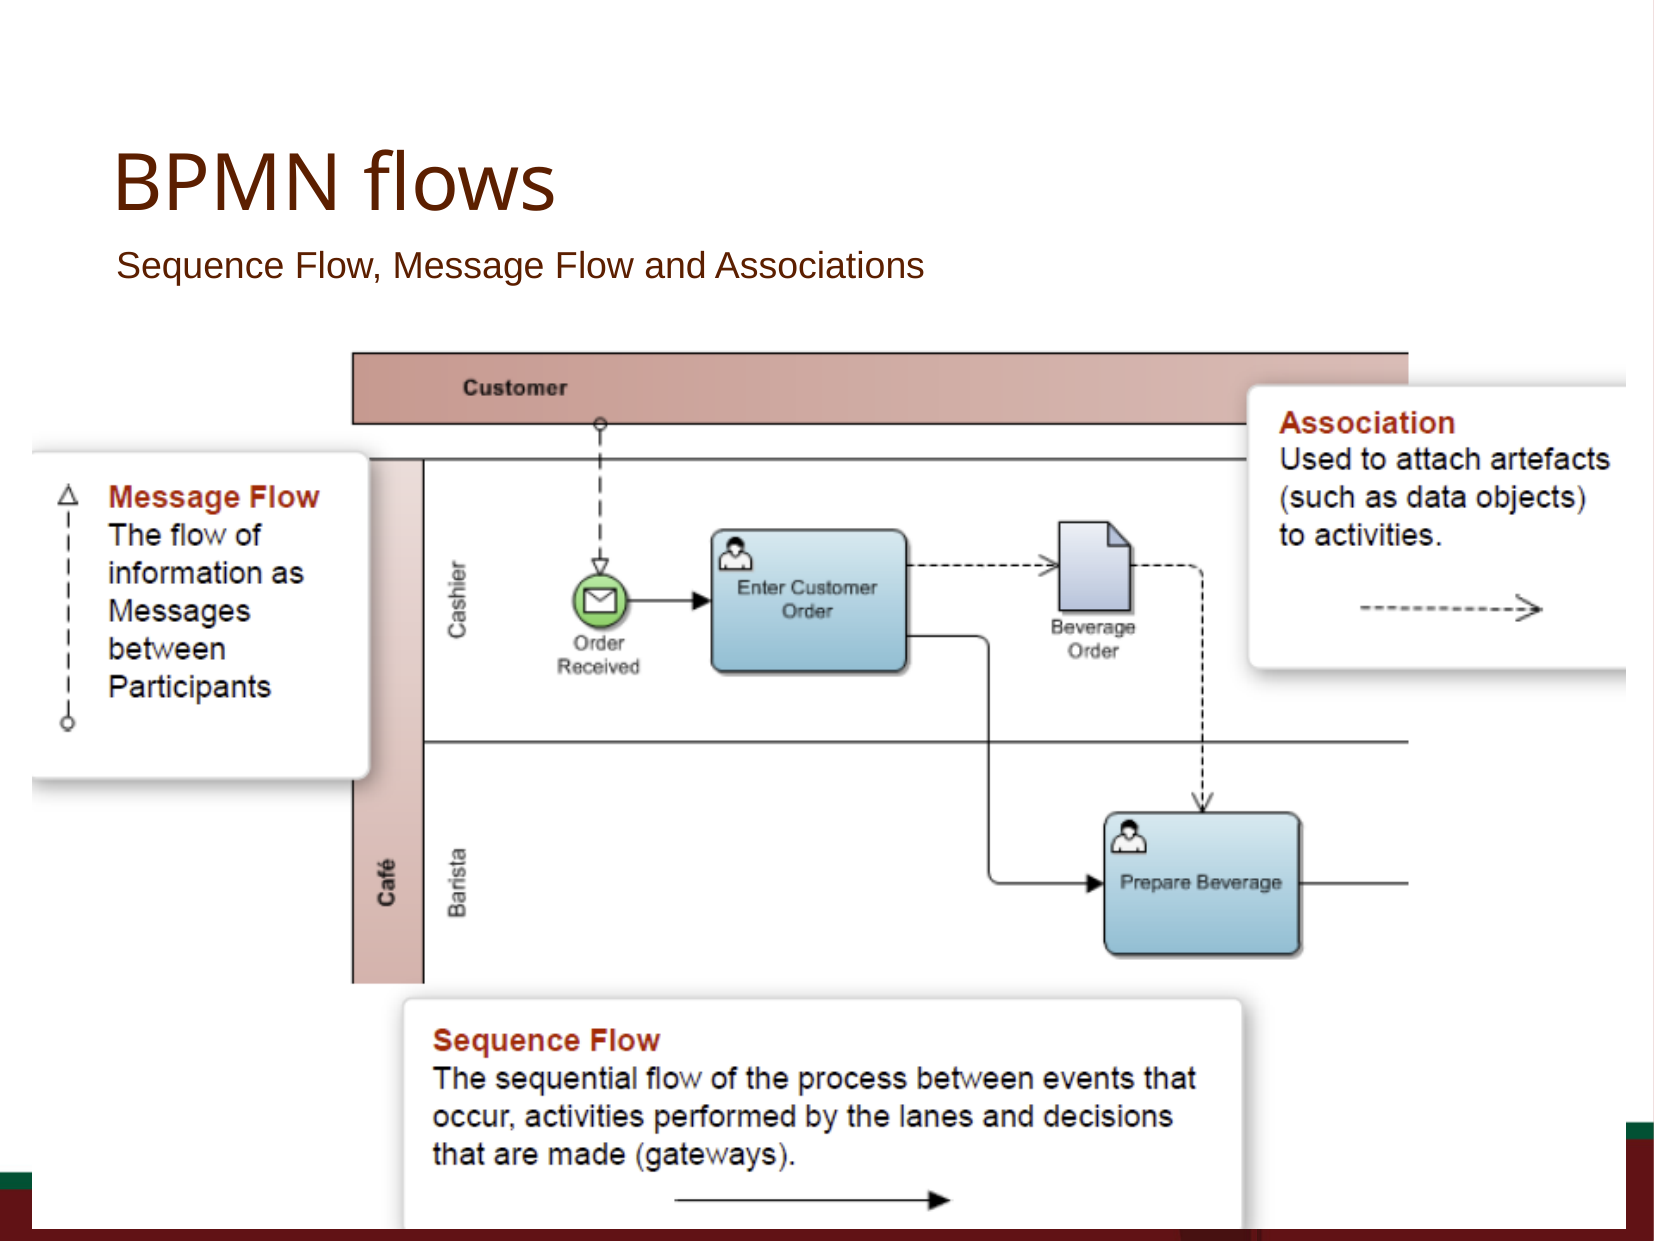

# BPMN flows
Sequence Flow, Message Flow and Associations